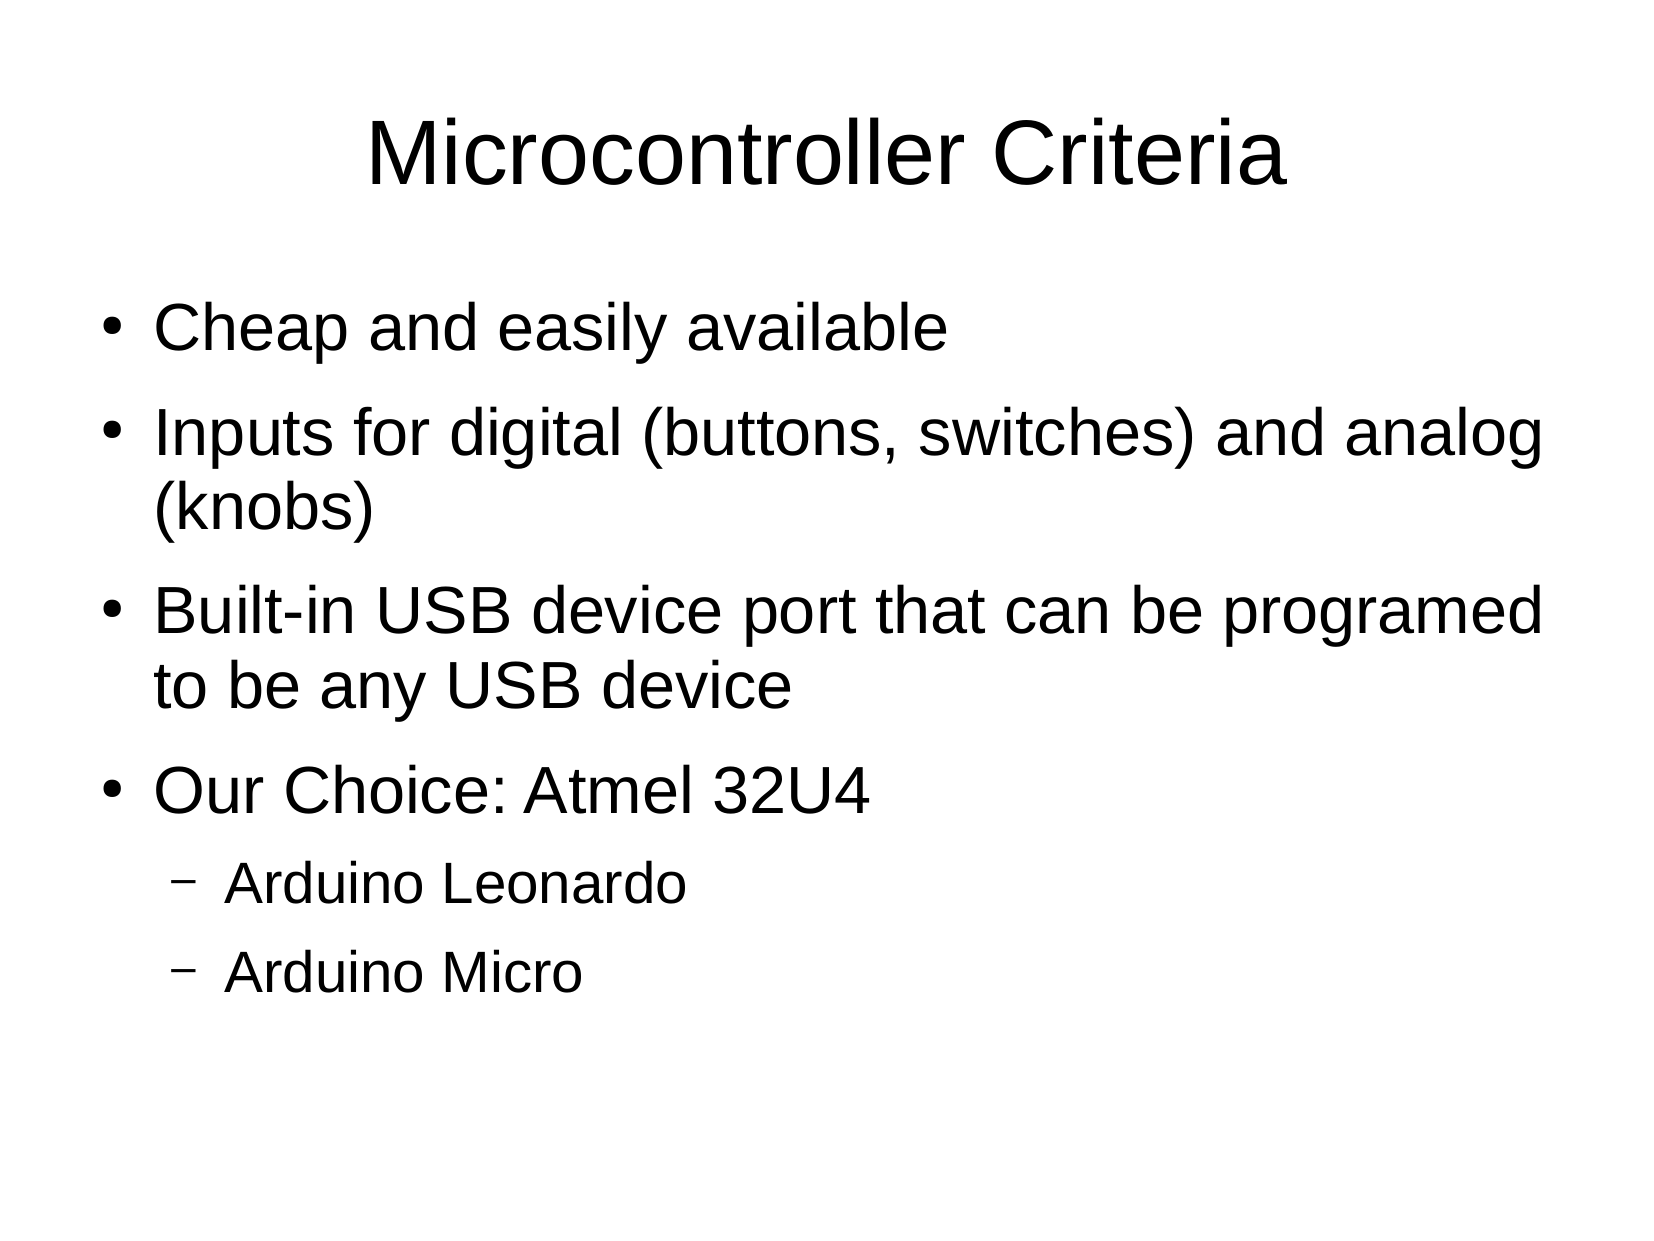

# Microcontroller Criteria
Cheap and easily available
Inputs for digital (buttons, switches) and analog (knobs)
Built-in USB device port that can be programed to be any USB device
Our Choice: Atmel 32U4
Arduino Leonardo
Arduino Micro